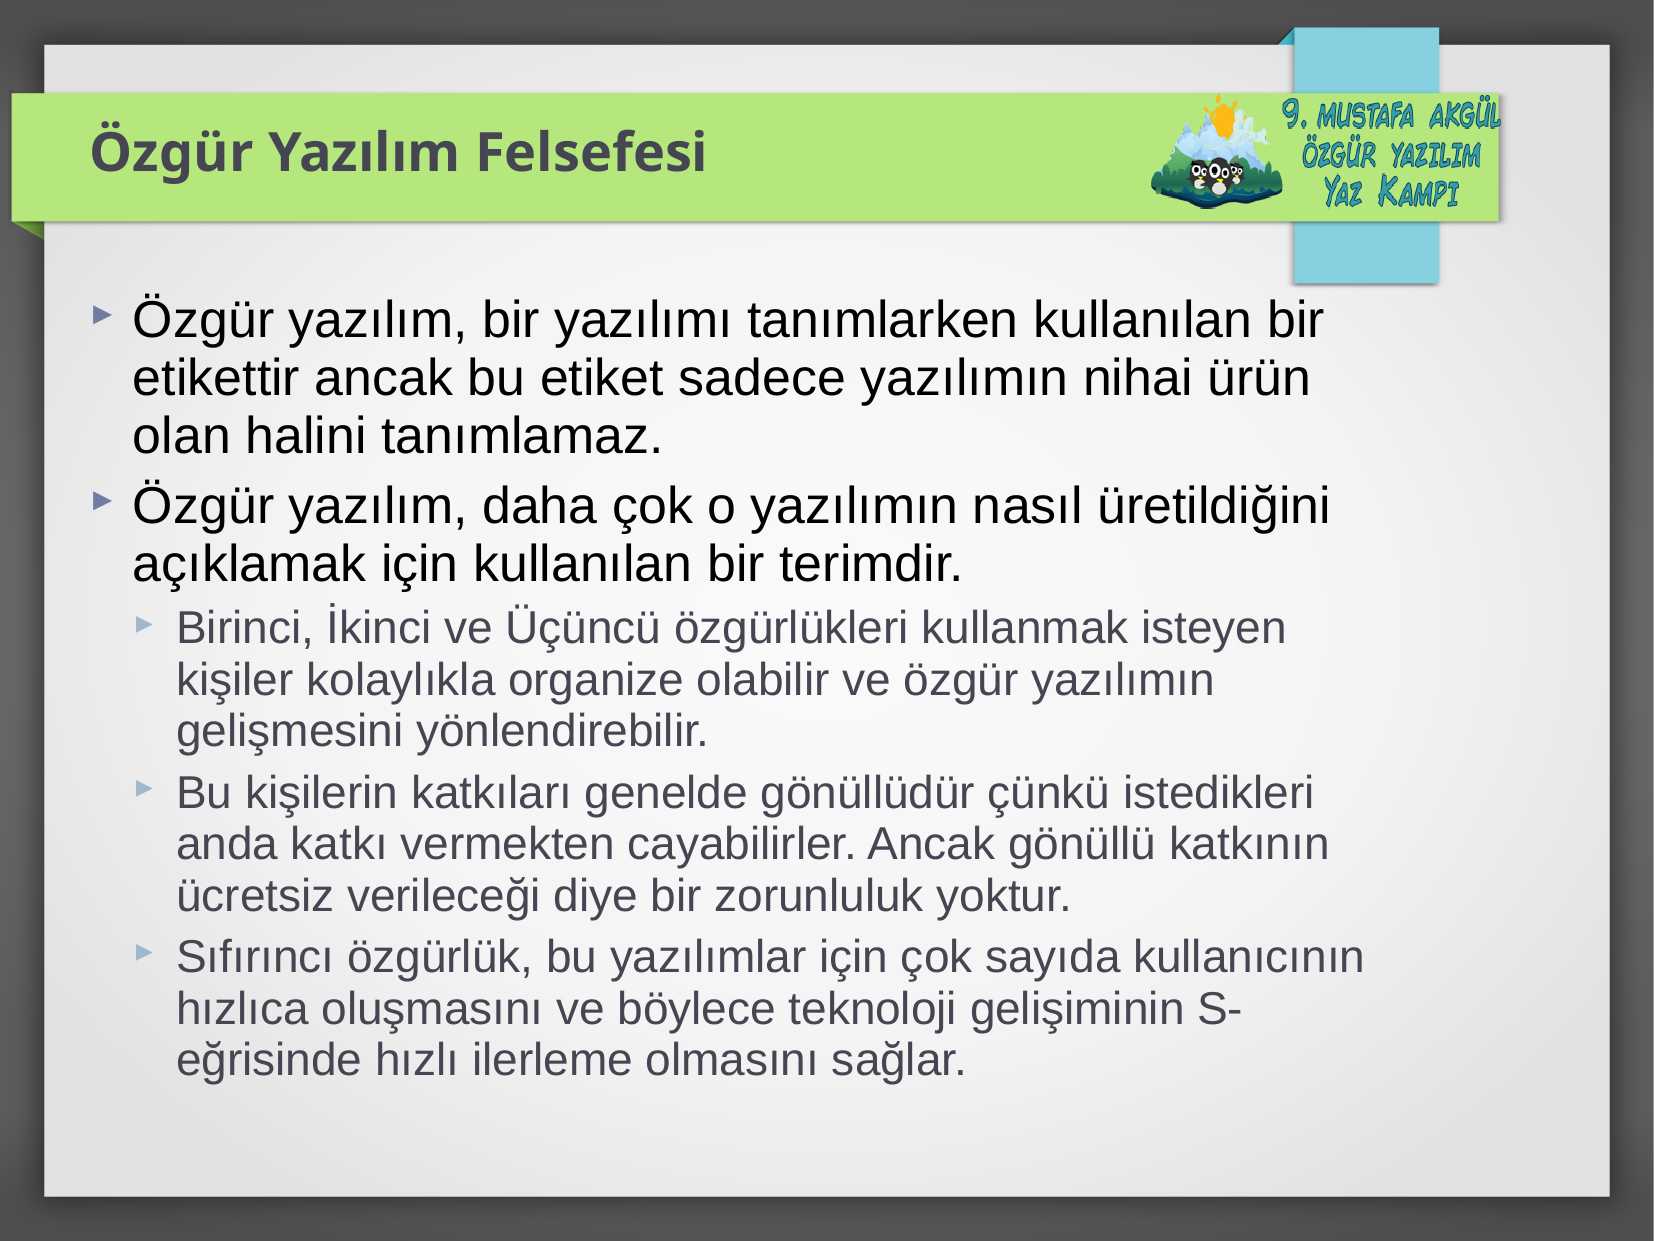

Özgür Yazılım Felsefesi
Özgür yazılım, bir yazılımı tanımlarken kullanılan bir etikettir ancak bu etiket sadece yazılımın nihai ürün olan halini tanımlamaz.
Özgür yazılım, daha çok o yazılımın nasıl üretildiğini açıklamak için kullanılan bir terimdir.
Birinci, İkinci ve Üçüncü özgürlükleri kullanmak isteyen kişiler kolaylıkla organize olabilir ve özgür yazılımın gelişmesini yönlendirebilir.
Bu kişilerin katkıları genelde gönüllüdür çünkü istedikleri anda katkı vermekten cayabilirler. Ancak gönüllü katkının ücretsiz verileceği diye bir zorunluluk yoktur.
Sıfırıncı özgürlük, bu yazılımlar için çok sayıda kullanıcının hızlıca oluşmasını ve böylece teknoloji gelişiminin S-eğrisinde hızlı ilerleme olmasını sağlar.